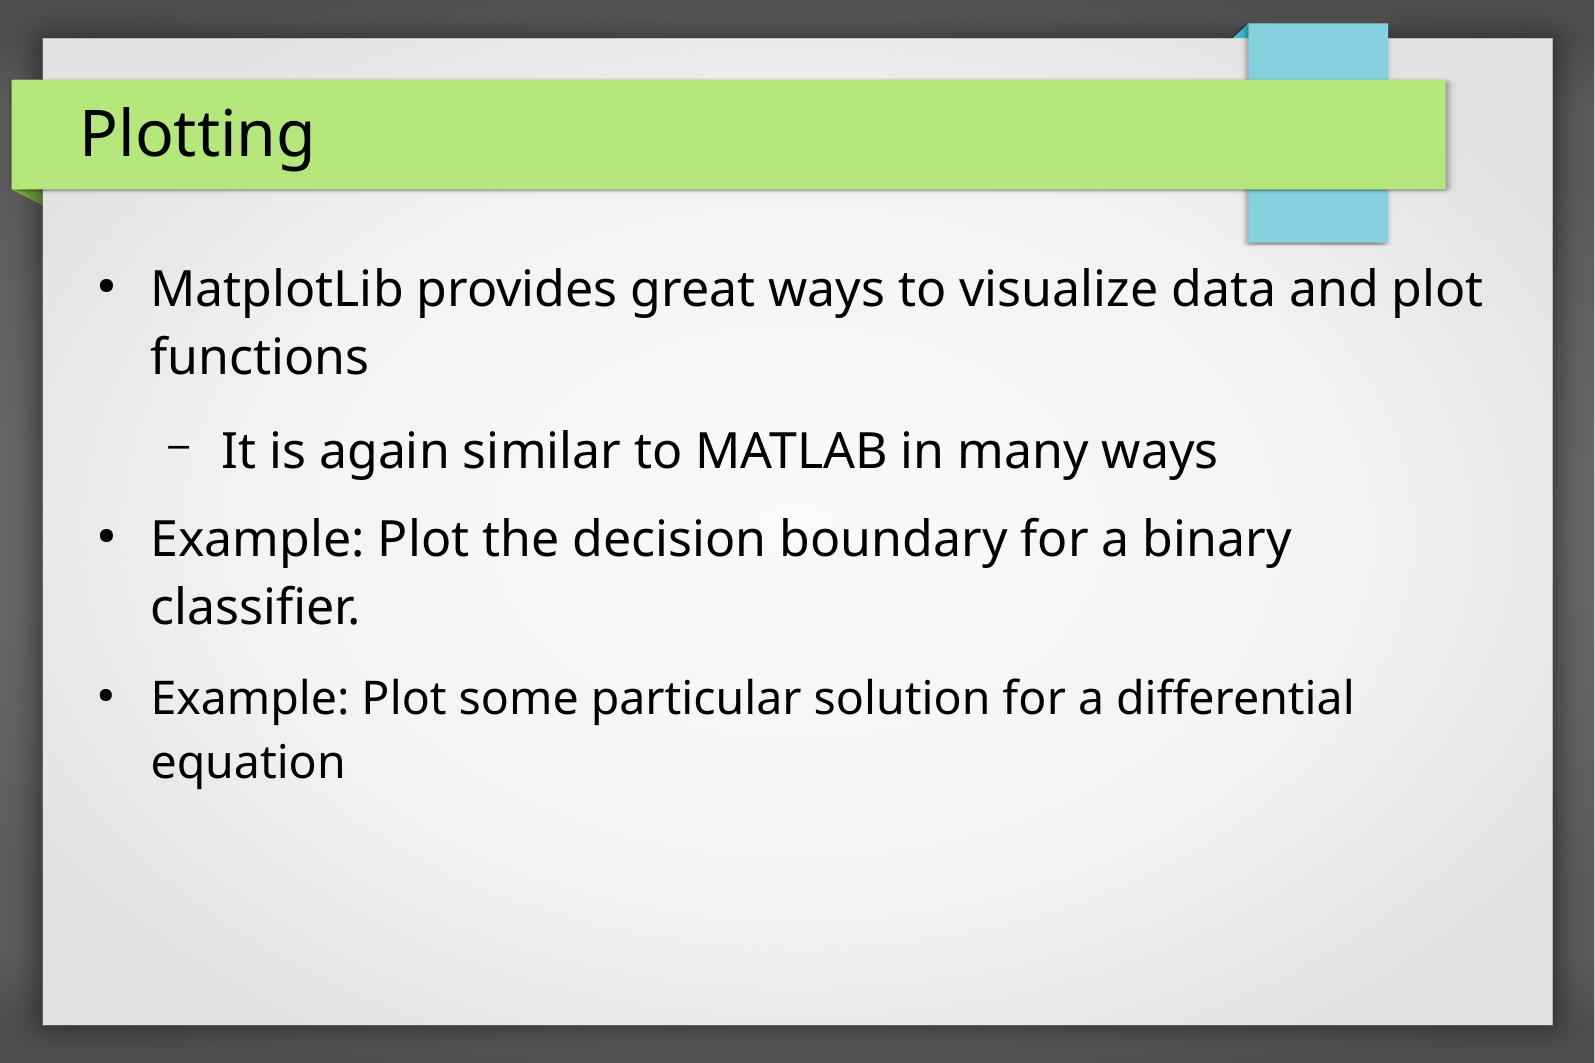

# Plotting
MatplotLib provides great ways to visualize data and plot functions
It is again similar to MATLAB in many ways
Example: Plot the decision boundary for a binary classifier.
Example: Plot some particular solution for a differential equation